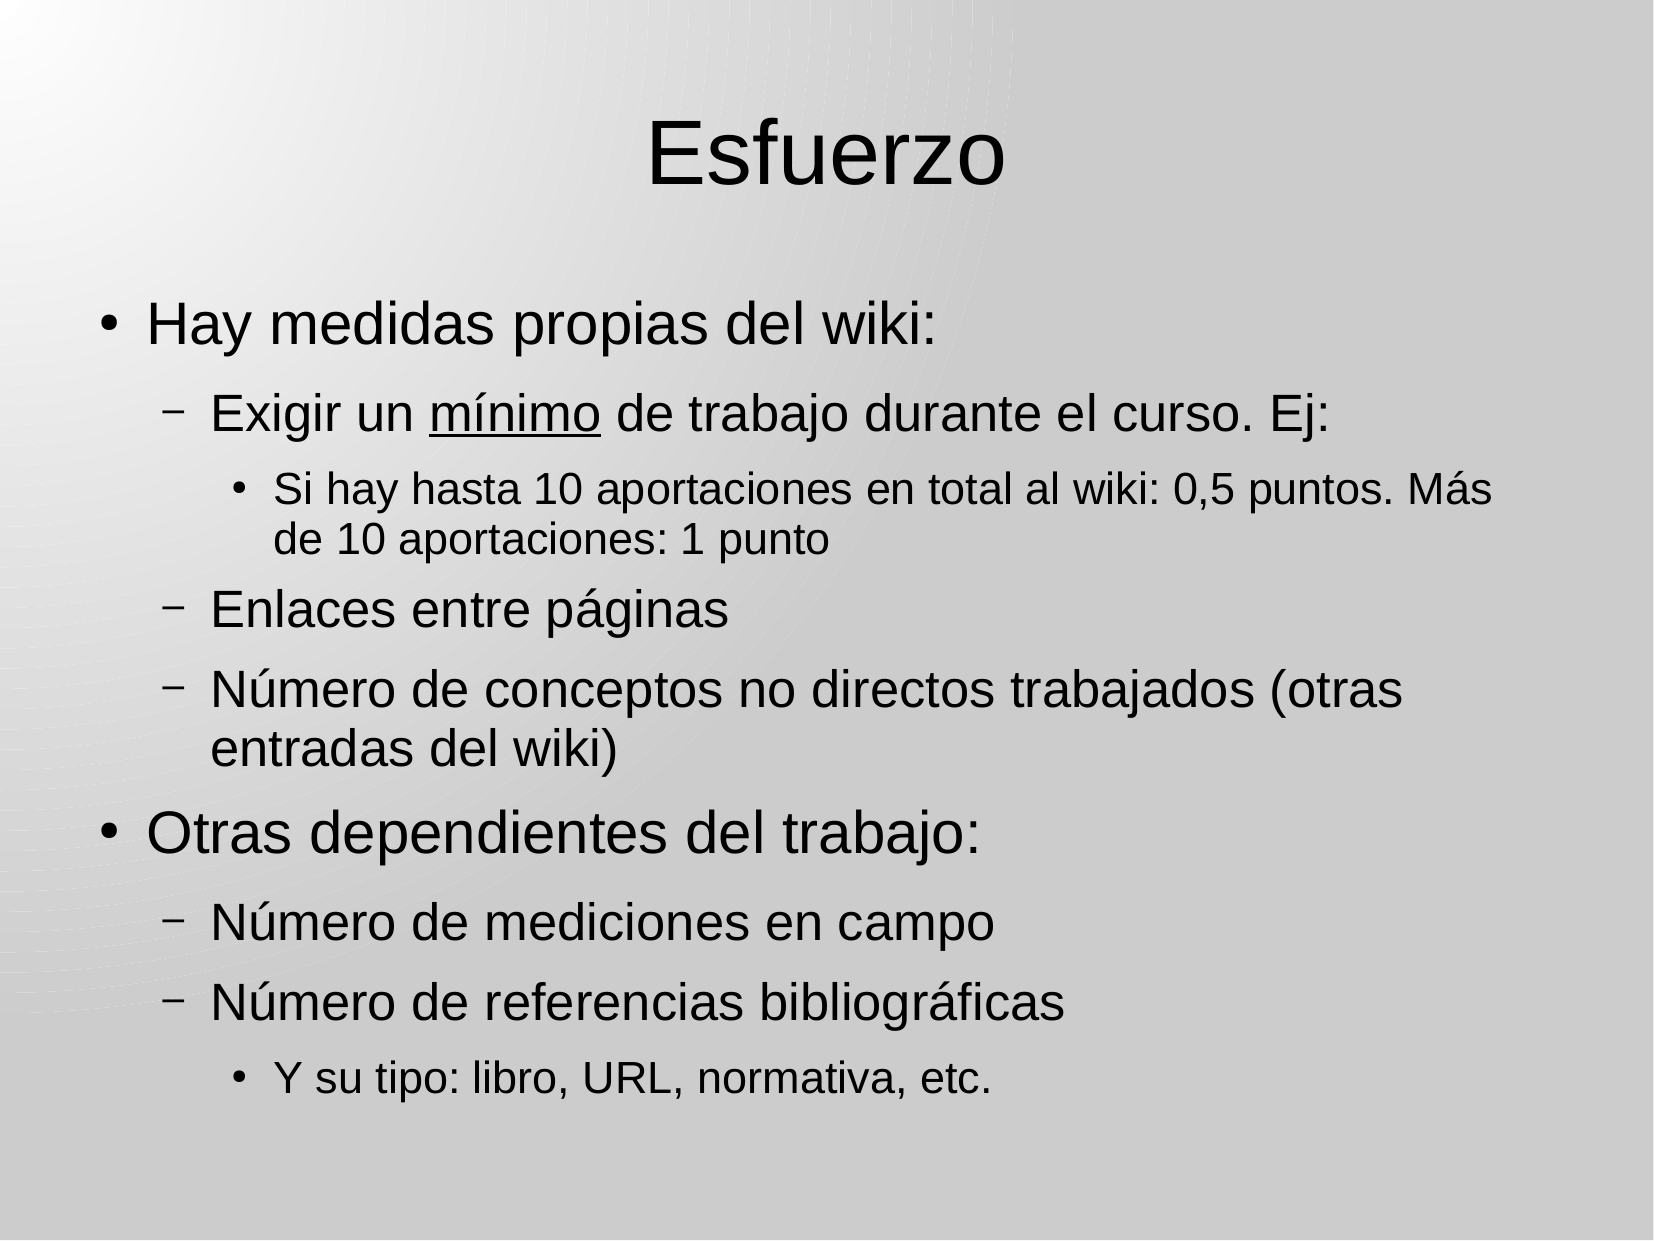

# Esfuerzo
Hay medidas propias del wiki:
Exigir un mínimo de trabajo durante el curso. Ej:
Si hay hasta 10 aportaciones en total al wiki: 0,5 puntos. Más de 10 aportaciones: 1 punto
Enlaces entre páginas
Número de conceptos no directos trabajados (otras entradas del wiki)
Otras dependientes del trabajo:
Número de mediciones en campo
Número de referencias bibliográficas
Y su tipo: libro, URL, normativa, etc.